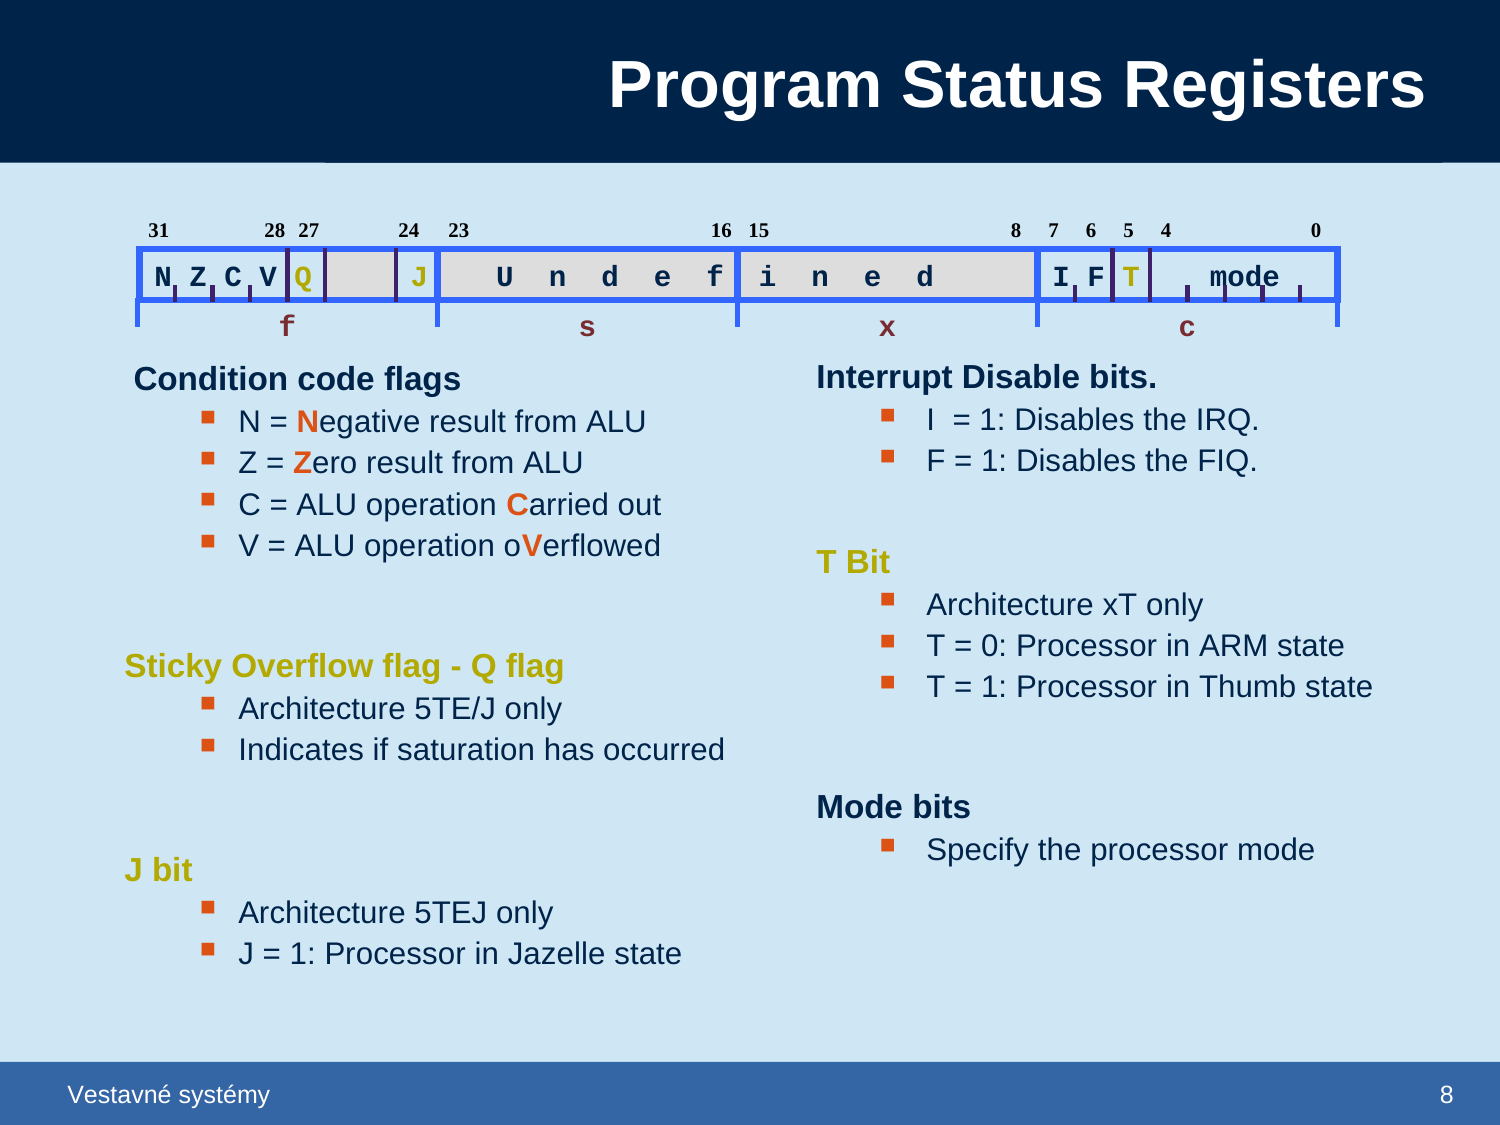

# Program Status Registers
31
28
27
24
23
16
15
8
7
6
5
4
0
N Z C V Q
I F T mode
 U n d e f i n e d
J
f
s
x
c
Interrupt Disable bits.
I = 1: Disables the IRQ.
F = 1: Disables the FIQ.
T Bit
Architecture xT only
T = 0: Processor in ARM state
T = 1: Processor in Thumb state
Mode bits
Specify the processor mode
 Condition code flags
N = Negative result from ALU
Z = Zero result from ALU
C = ALU operation Carried out
V = ALU operation oVerflowed
Sticky Overflow flag - Q flag
Architecture 5TE/J only
Indicates if saturation has occurred
J bit
Architecture 5TEJ only
J = 1: Processor in Jazelle state